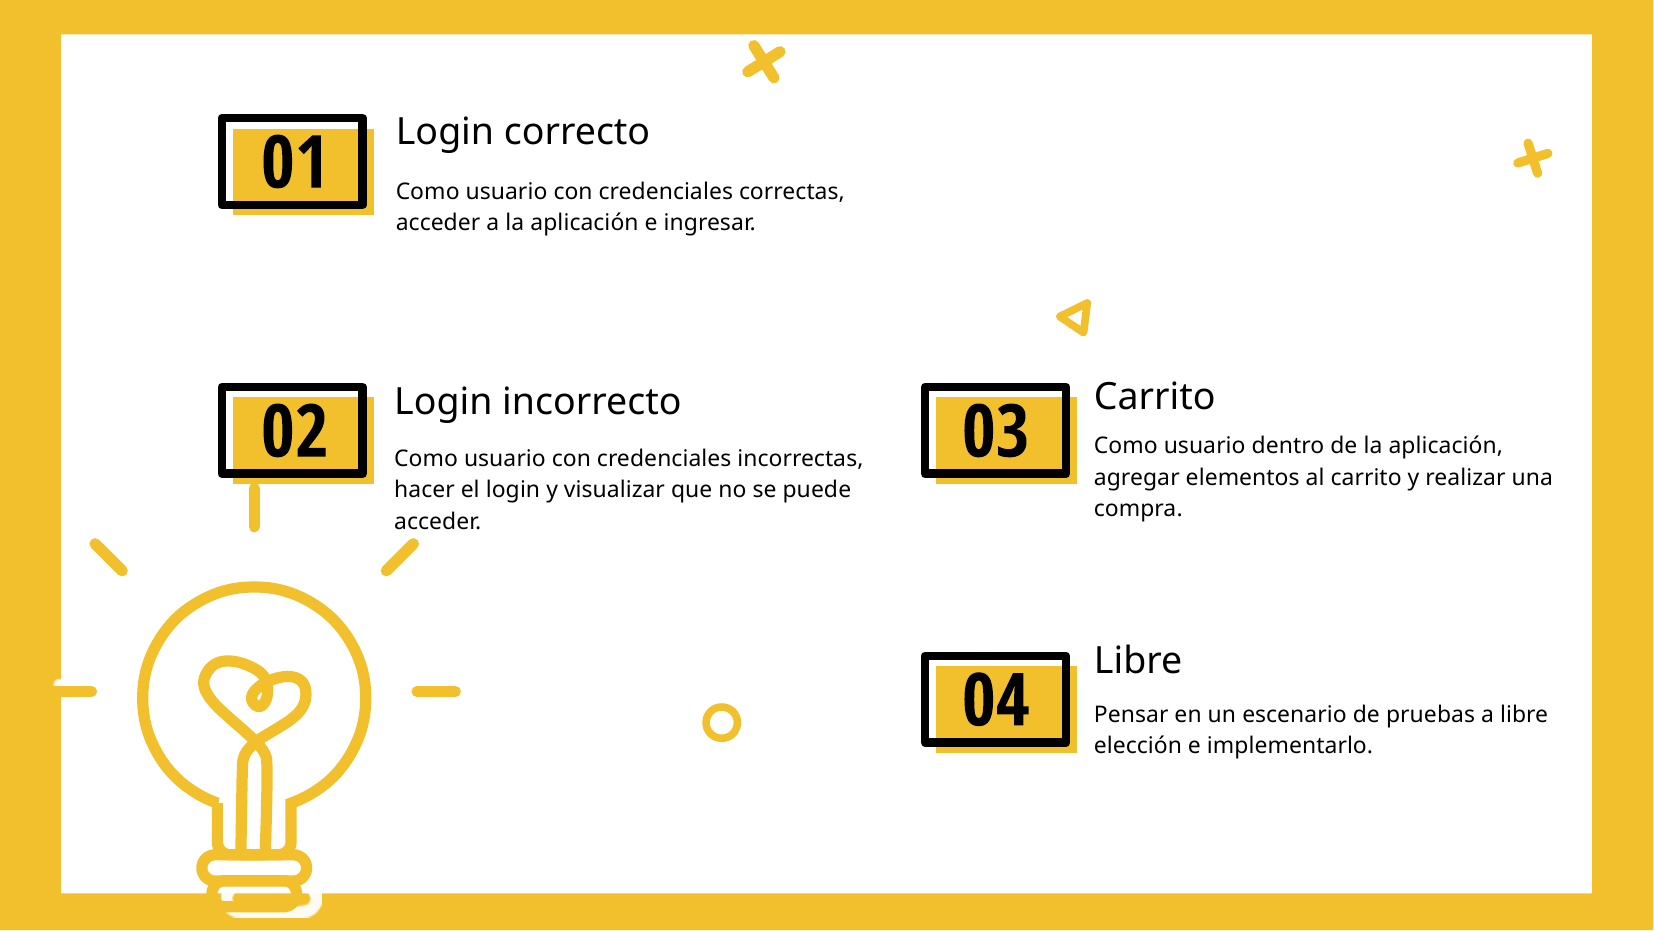

# Login correcto
Como usuario con credenciales correctas, acceder a la aplicación e ingresar.
Carrito
Login incorrecto
Como usuario con credenciales incorrectas, hacer el login y visualizar que no se puede acceder.
Como usuario dentro de la aplicación, agregar elementos al carrito y realizar una compra.
Libre
Pensar en un escenario de pruebas a libre elección e implementarlo.